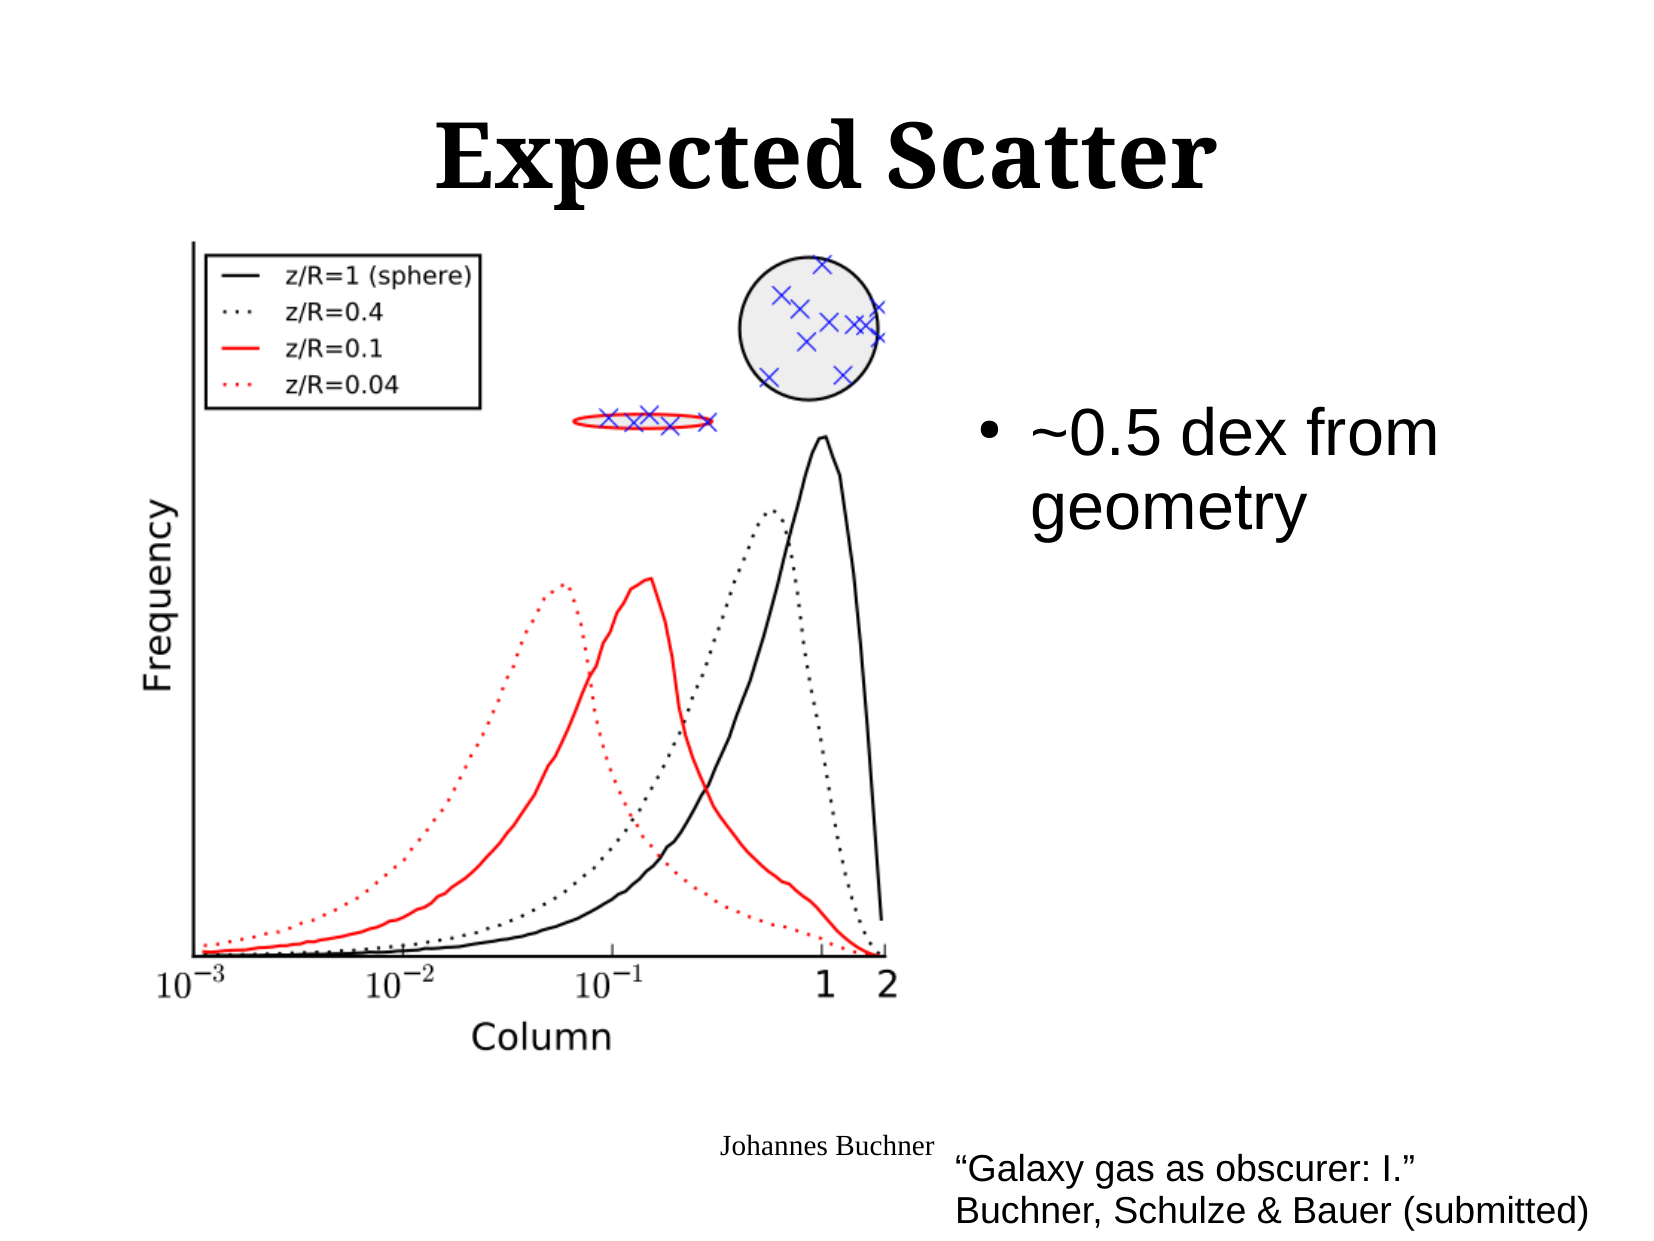

# Expected Scatter
~0.5 dex from geometry
Johannes Buchner
“Galaxy gas as obscurer: I.”
Buchner, Schulze & Bauer (submitted)